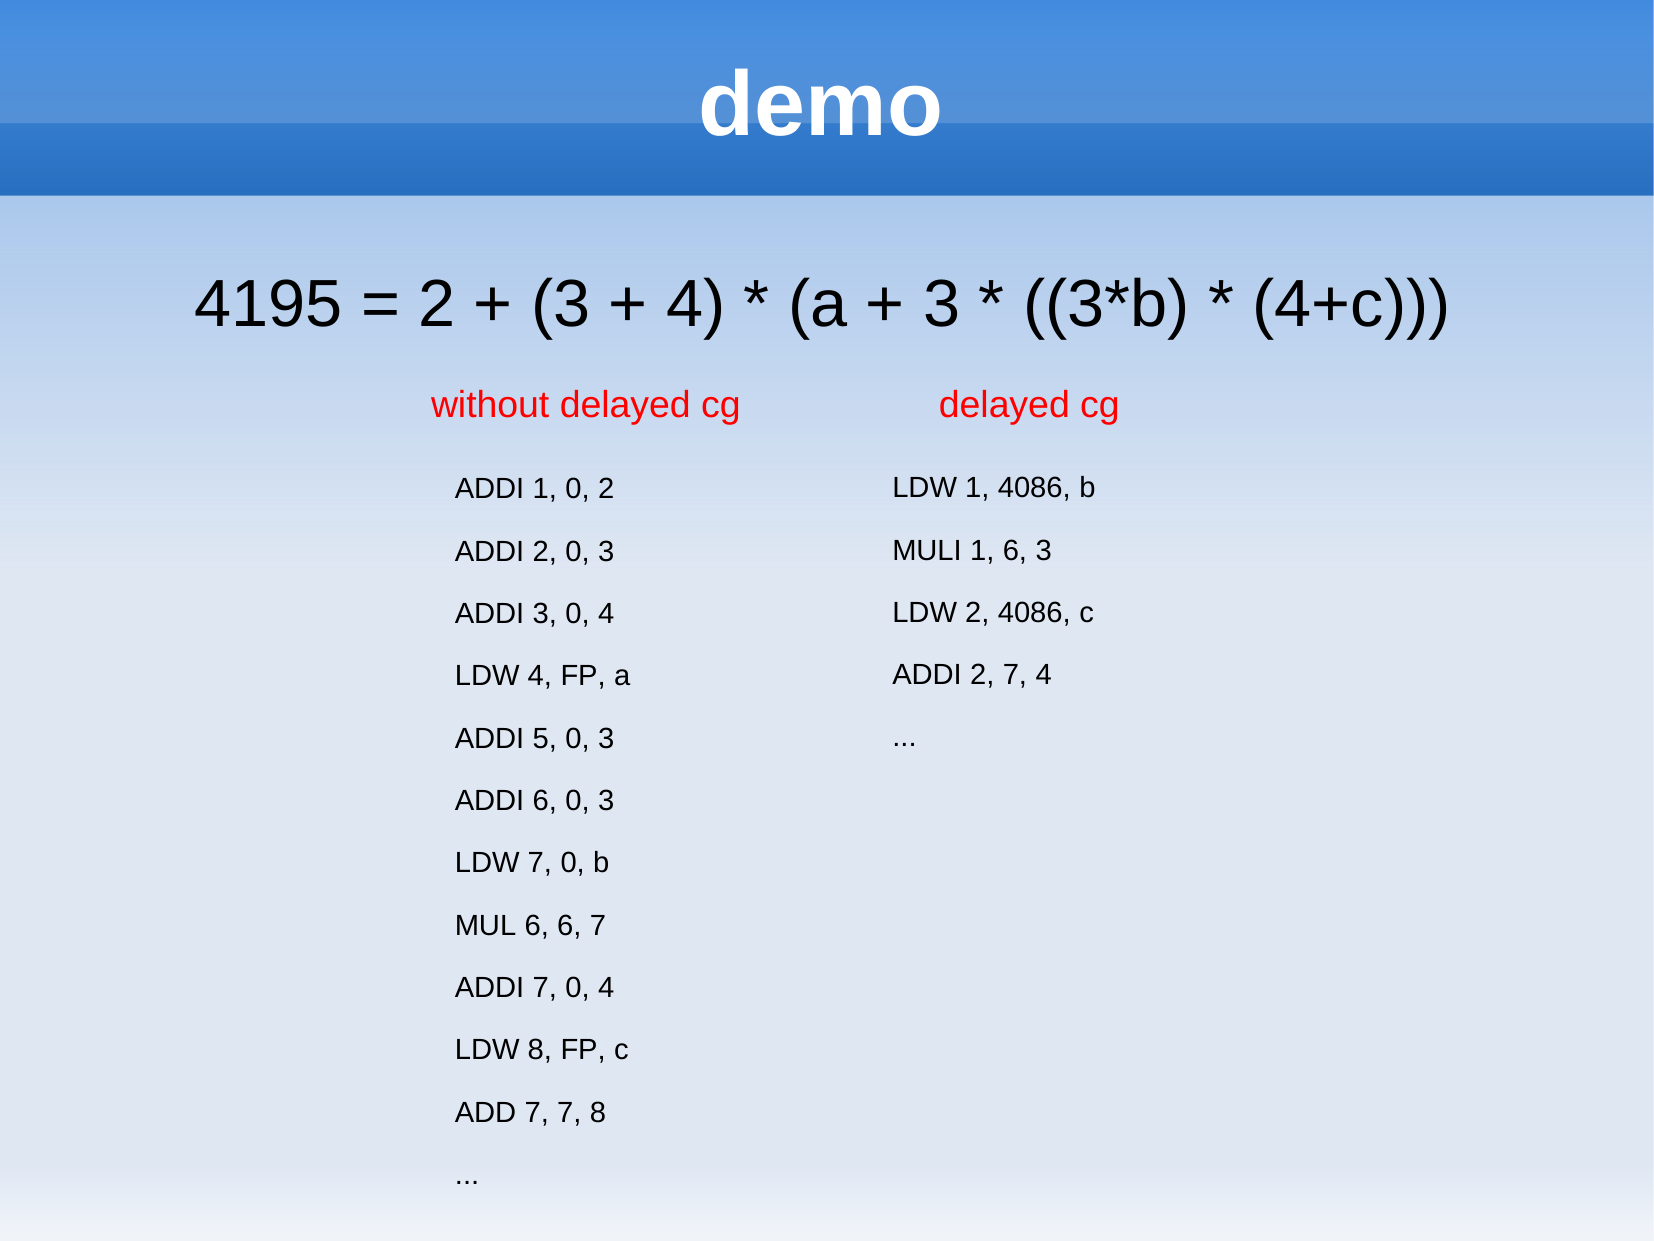

# demo
4195 = 2 + (3 + 4) * (a + 3 * ((3*b) * (4+c)))
without delayed cg
delayed cg
LDW 1, 4086, b
MULI 1, 6, 3
LDW 2, 4086, c
ADDI 2, 7, 4
...
ADDI 1, 0, 2
ADDI 2, 0, 3
ADDI 3, 0, 4
LDW 4, FP, a
ADDI 5, 0, 3
ADDI 6, 0, 3
LDW 7, 0, b
MUL 6, 6, 7
ADDI 7, 0, 4
LDW 8, FP, c
ADD 7, 7, 8
...